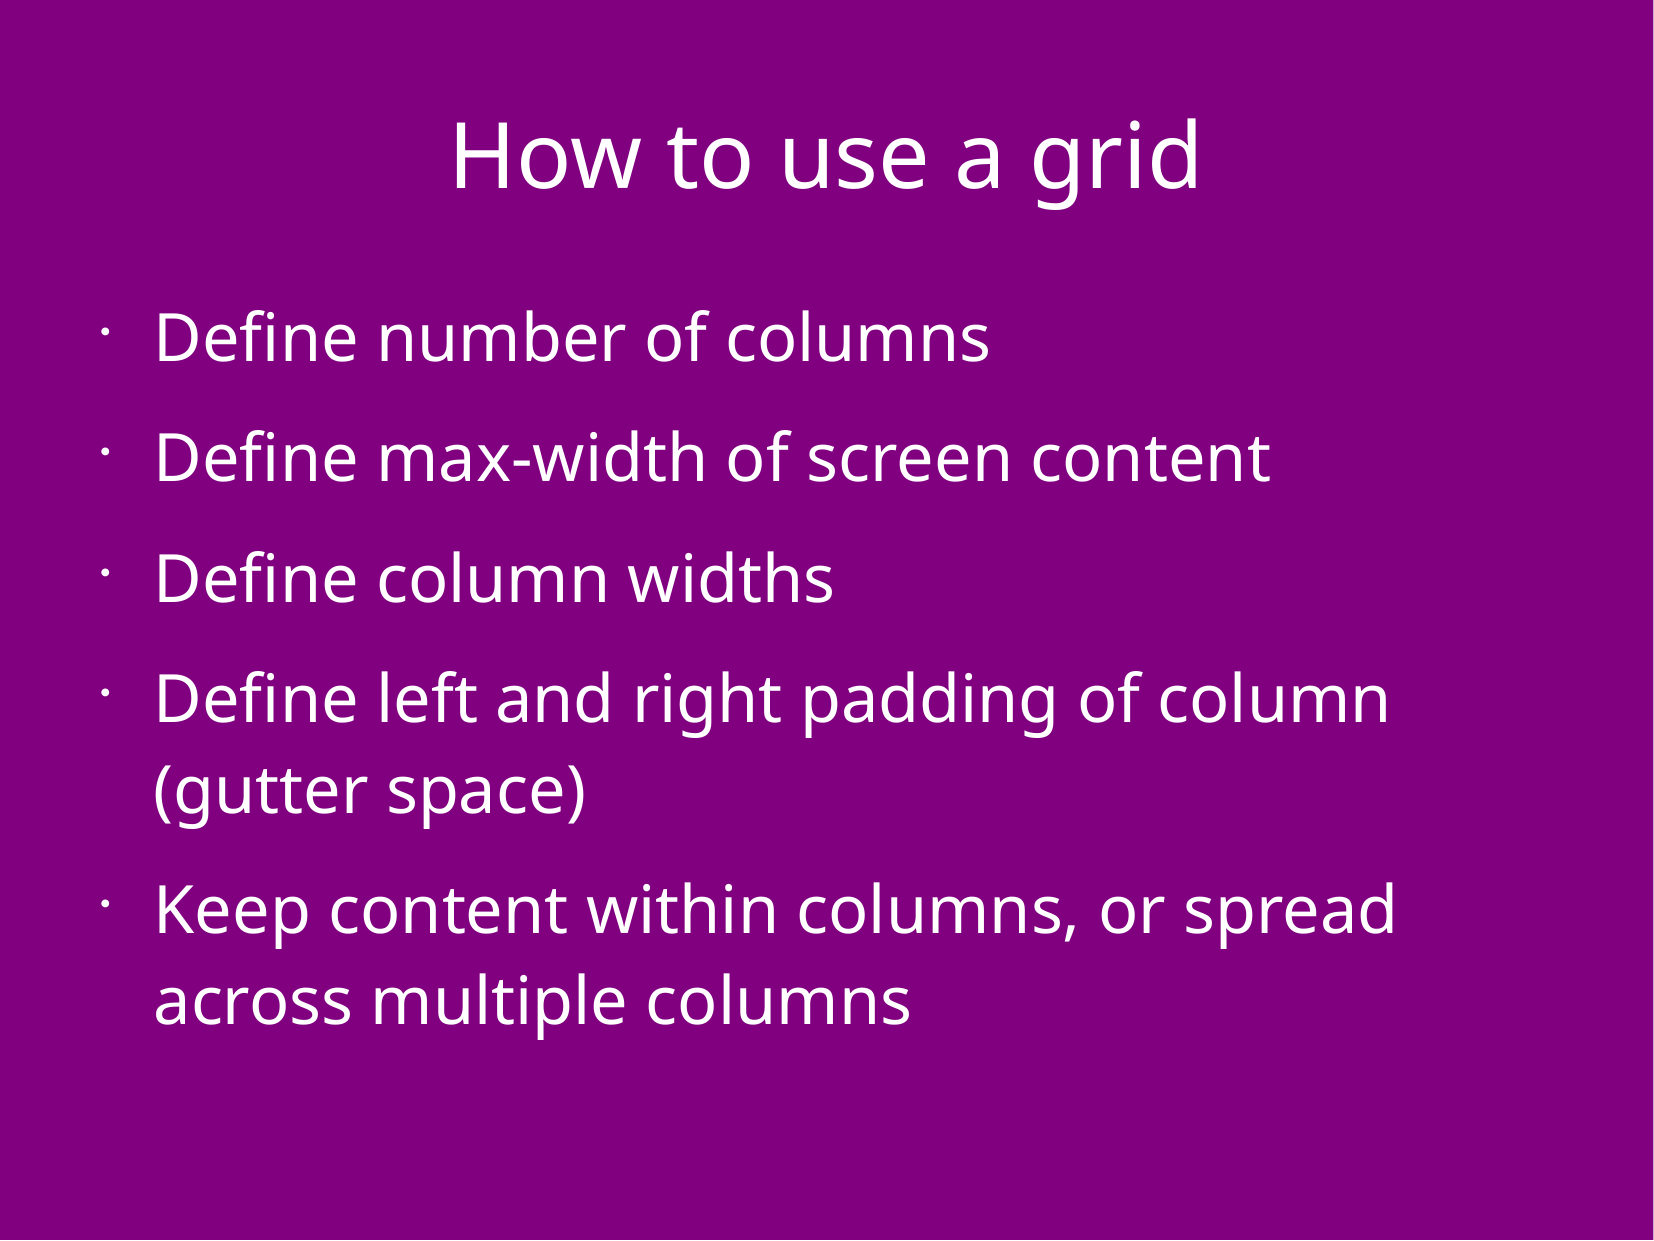

# How to use a grid
Define number of columns
Define max-width of screen content
Define column widths
Define left and right padding of column (gutter space)
Keep content within columns, or spread across multiple columns